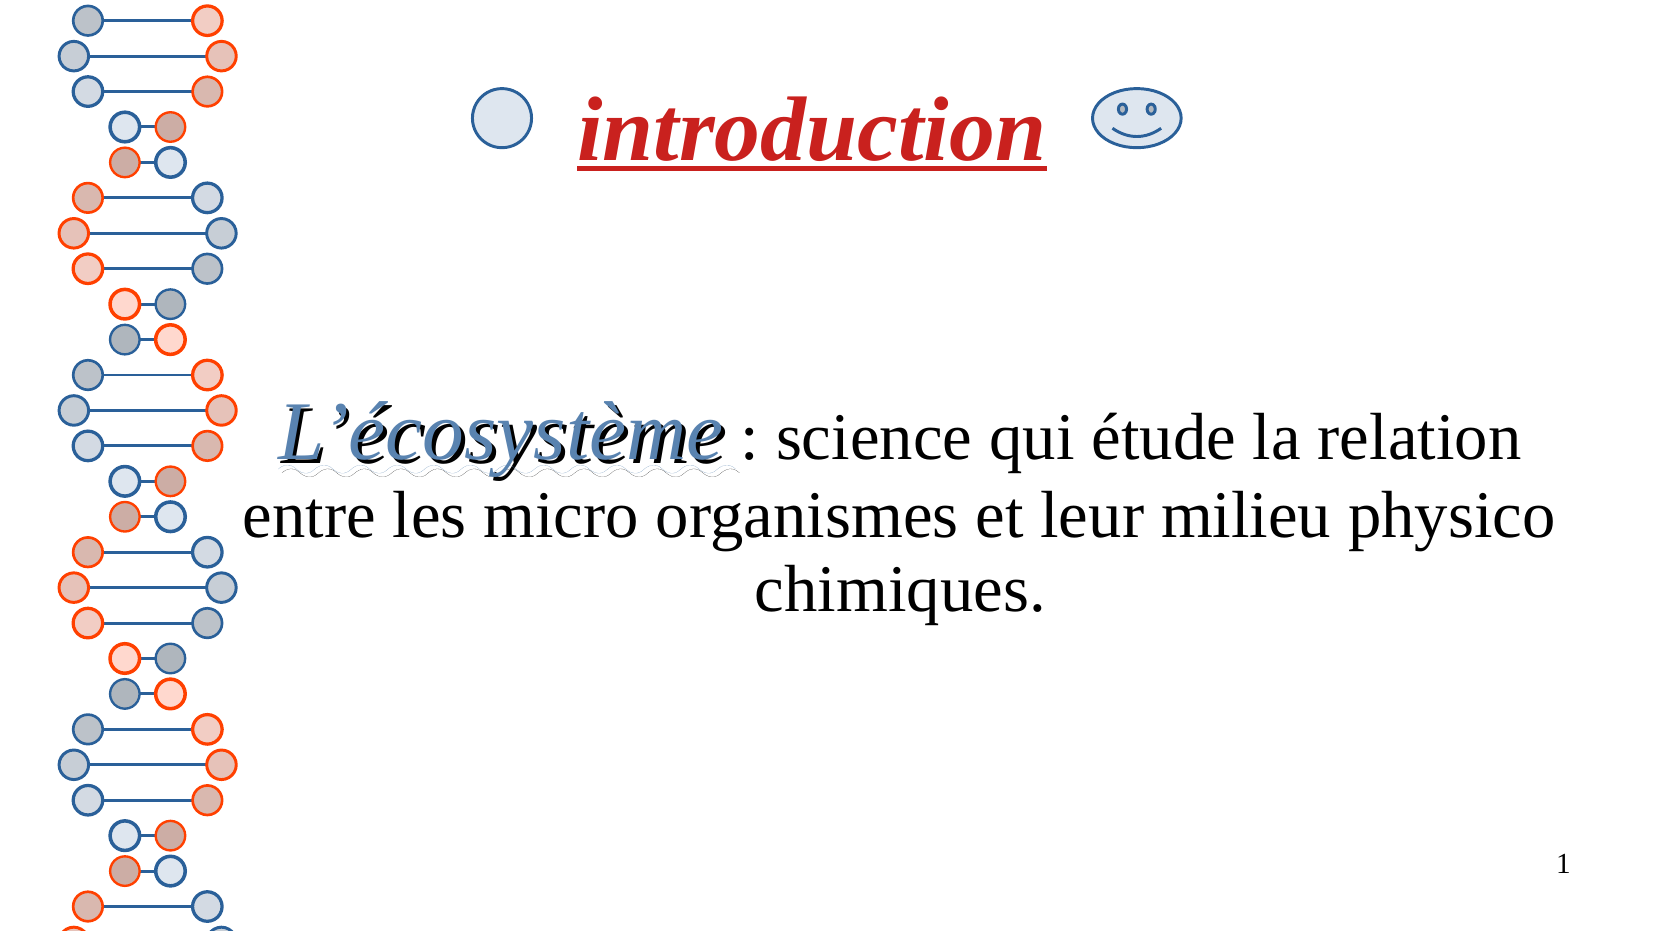

# introduction
L’écosystème : science qui étude la relation entre les micro organismes et leur milieu physico chimiques.
1